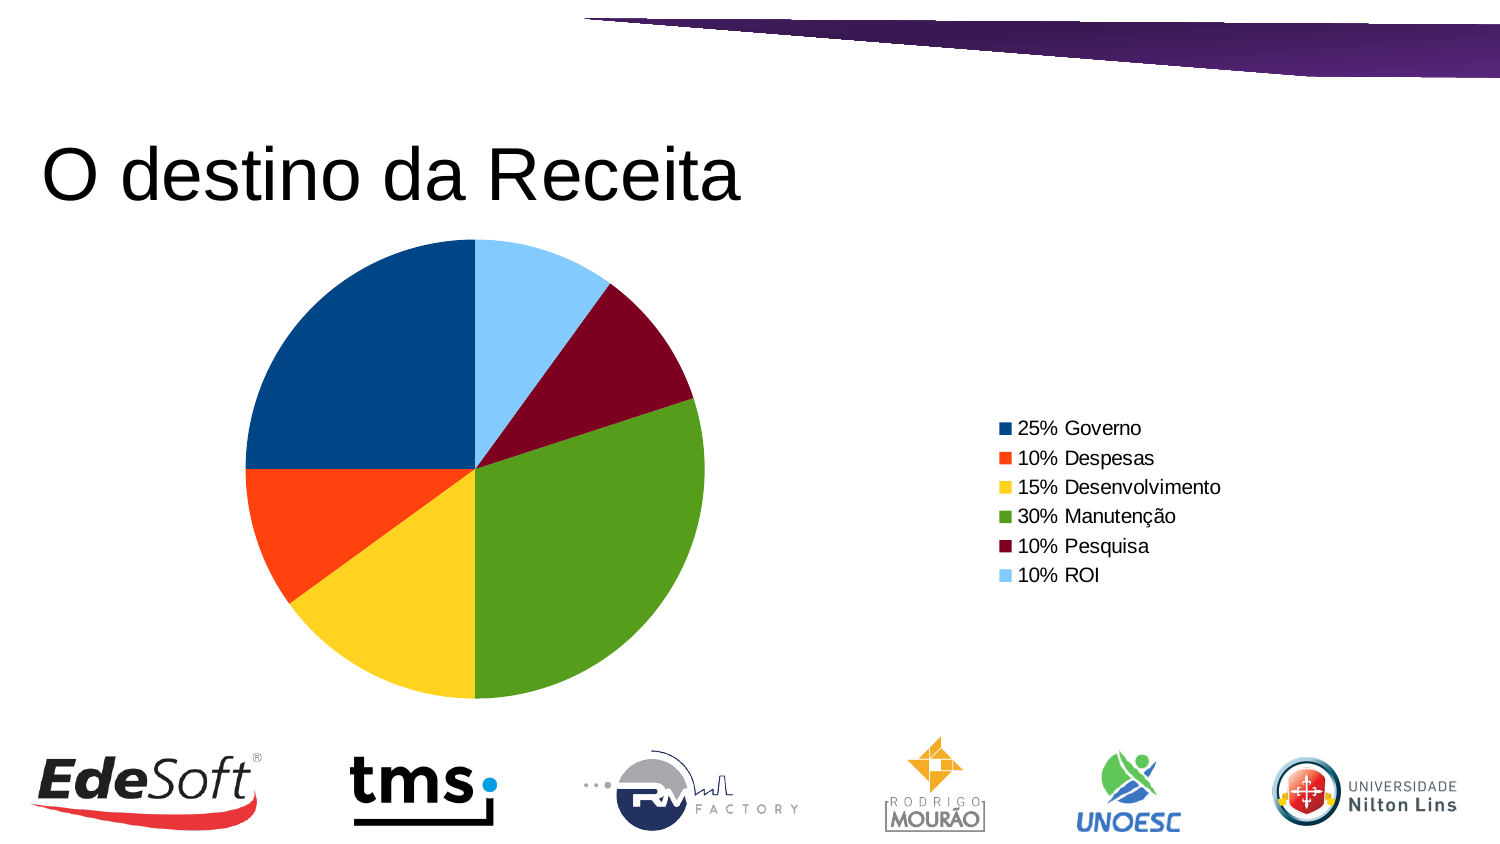

# O destino da Receita
### Chart
| Category | Coluna 1 |
|---|---|
| 25% Governo | 25.0 |
| 10% Despesas | 10.0 |
| 15% Desenvolvimento | 15.0 |
| 30% Manutenção | 30.0 |
| 10% Pesquisa | 10.0 |
| 10% ROI | 10.0 |